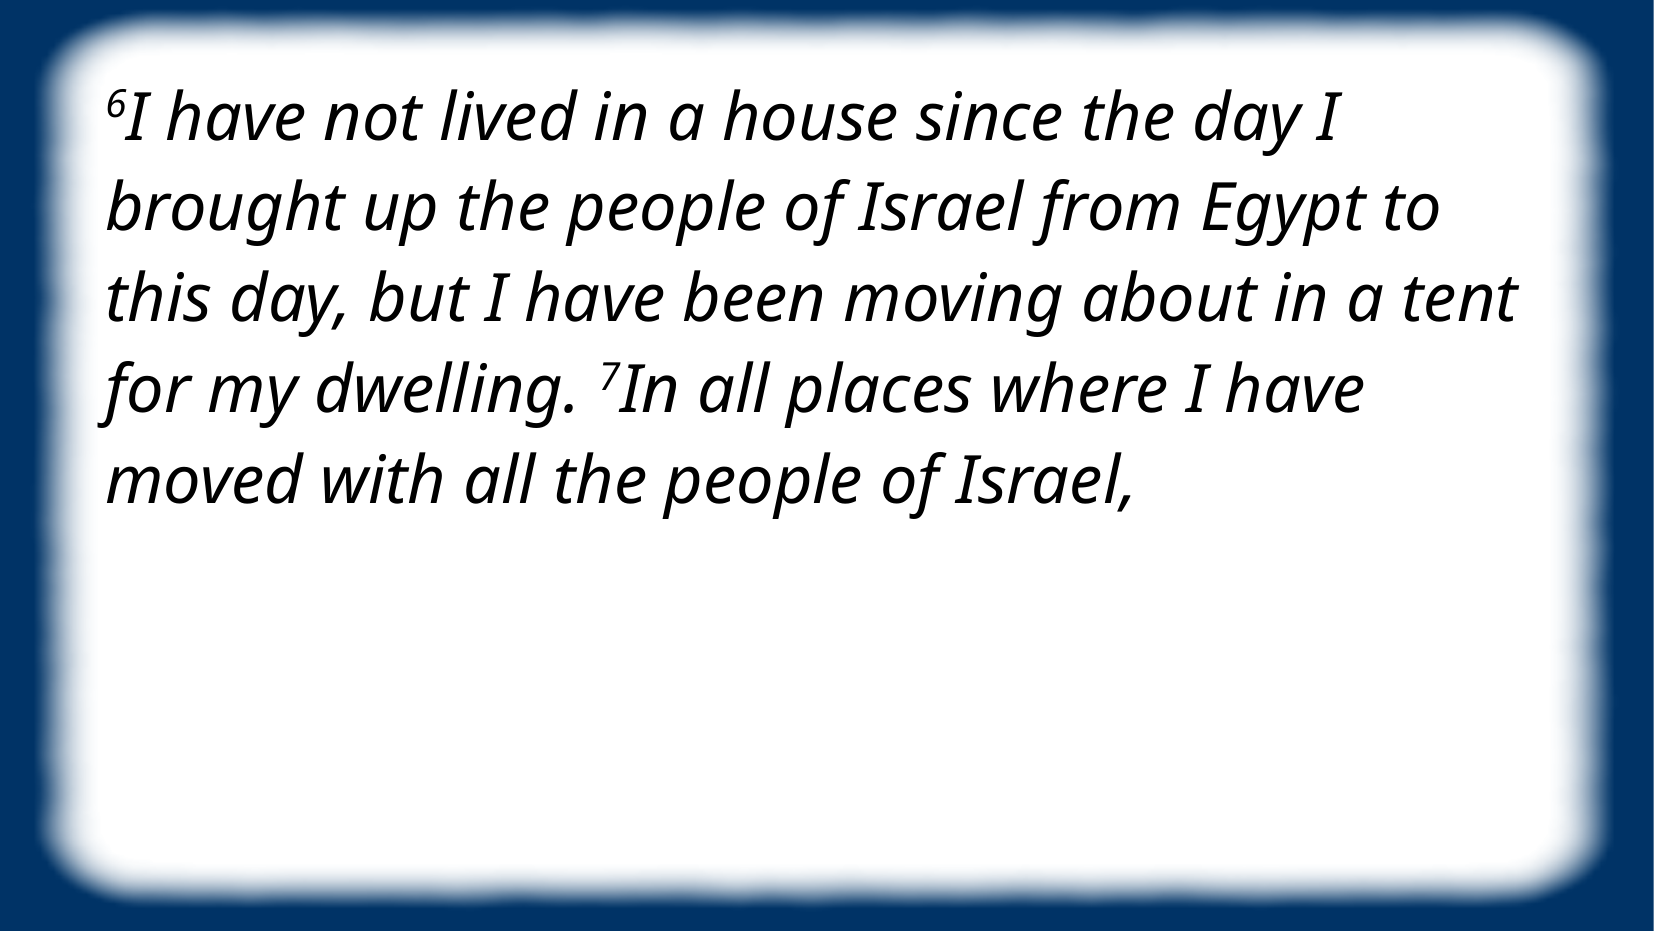

6I have not lived in a house since the day I brought up the people of Israel from Egypt to this day, but I have been moving about in a tent for my dwelling. 7In all places where I have moved with all the people of Israel,